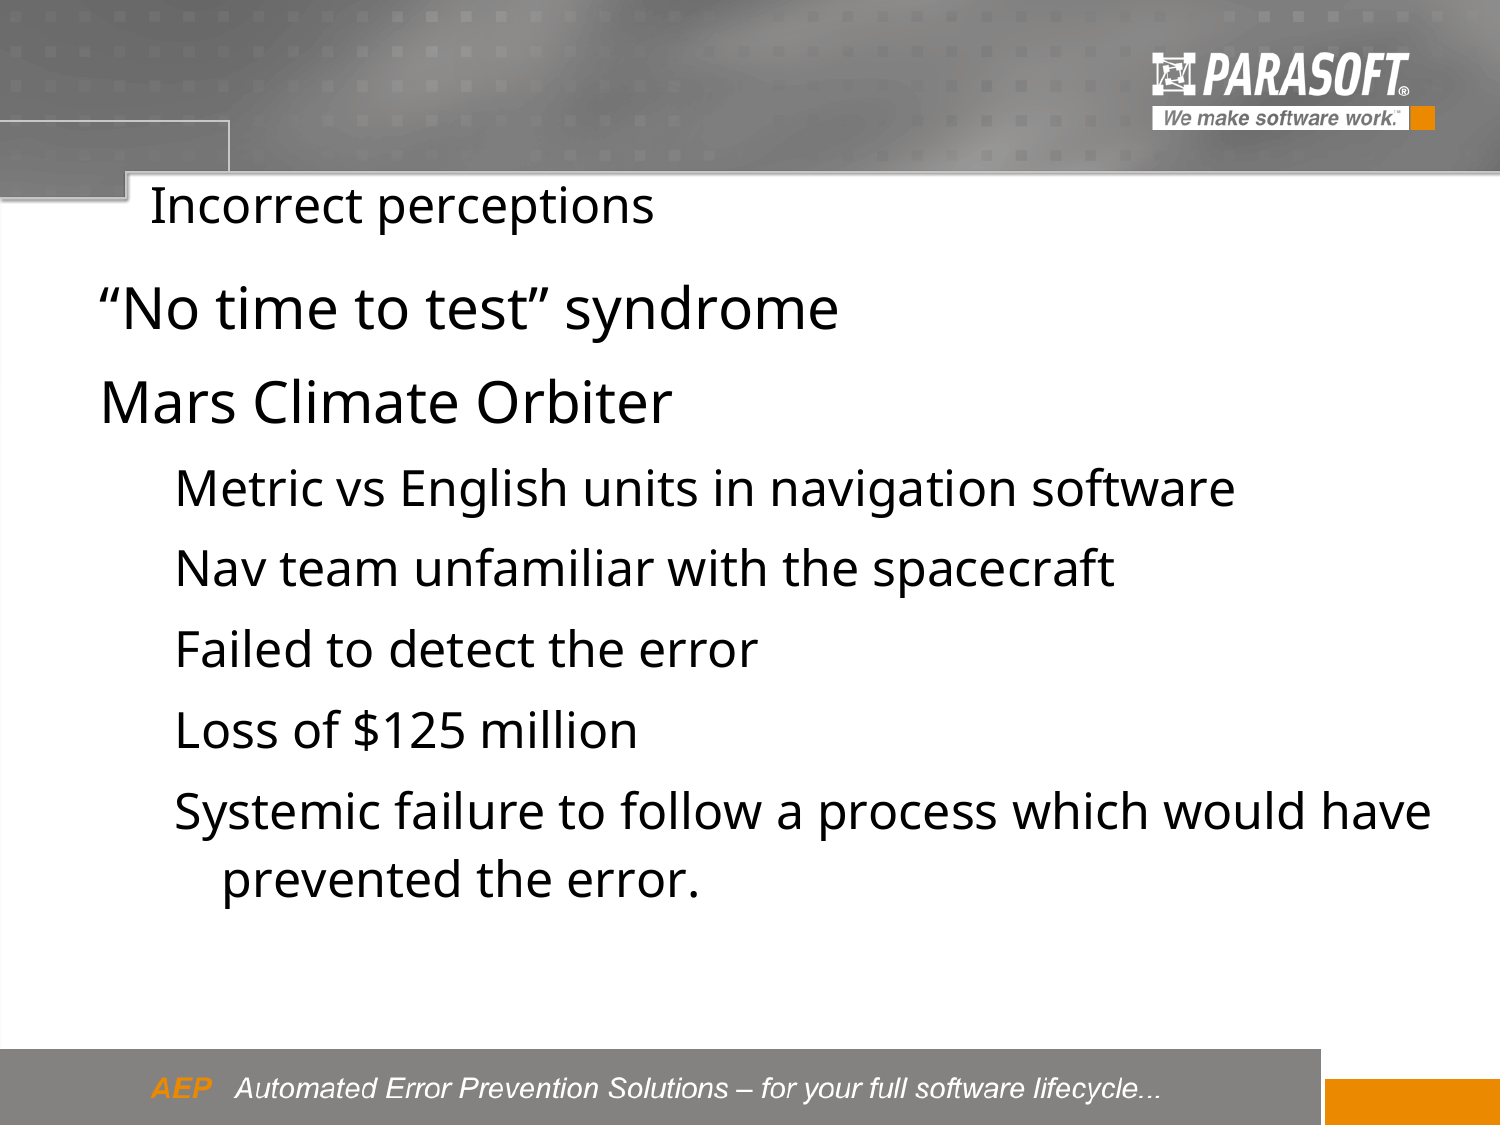

# Incorrect perceptions
“No time to test” syndrome
Mars Climate Orbiter
Metric vs English units in navigation software
Nav team unfamiliar with the spacecraft
Failed to detect the error
Loss of $125 million
Systemic failure to follow a process which would have prevented the error.